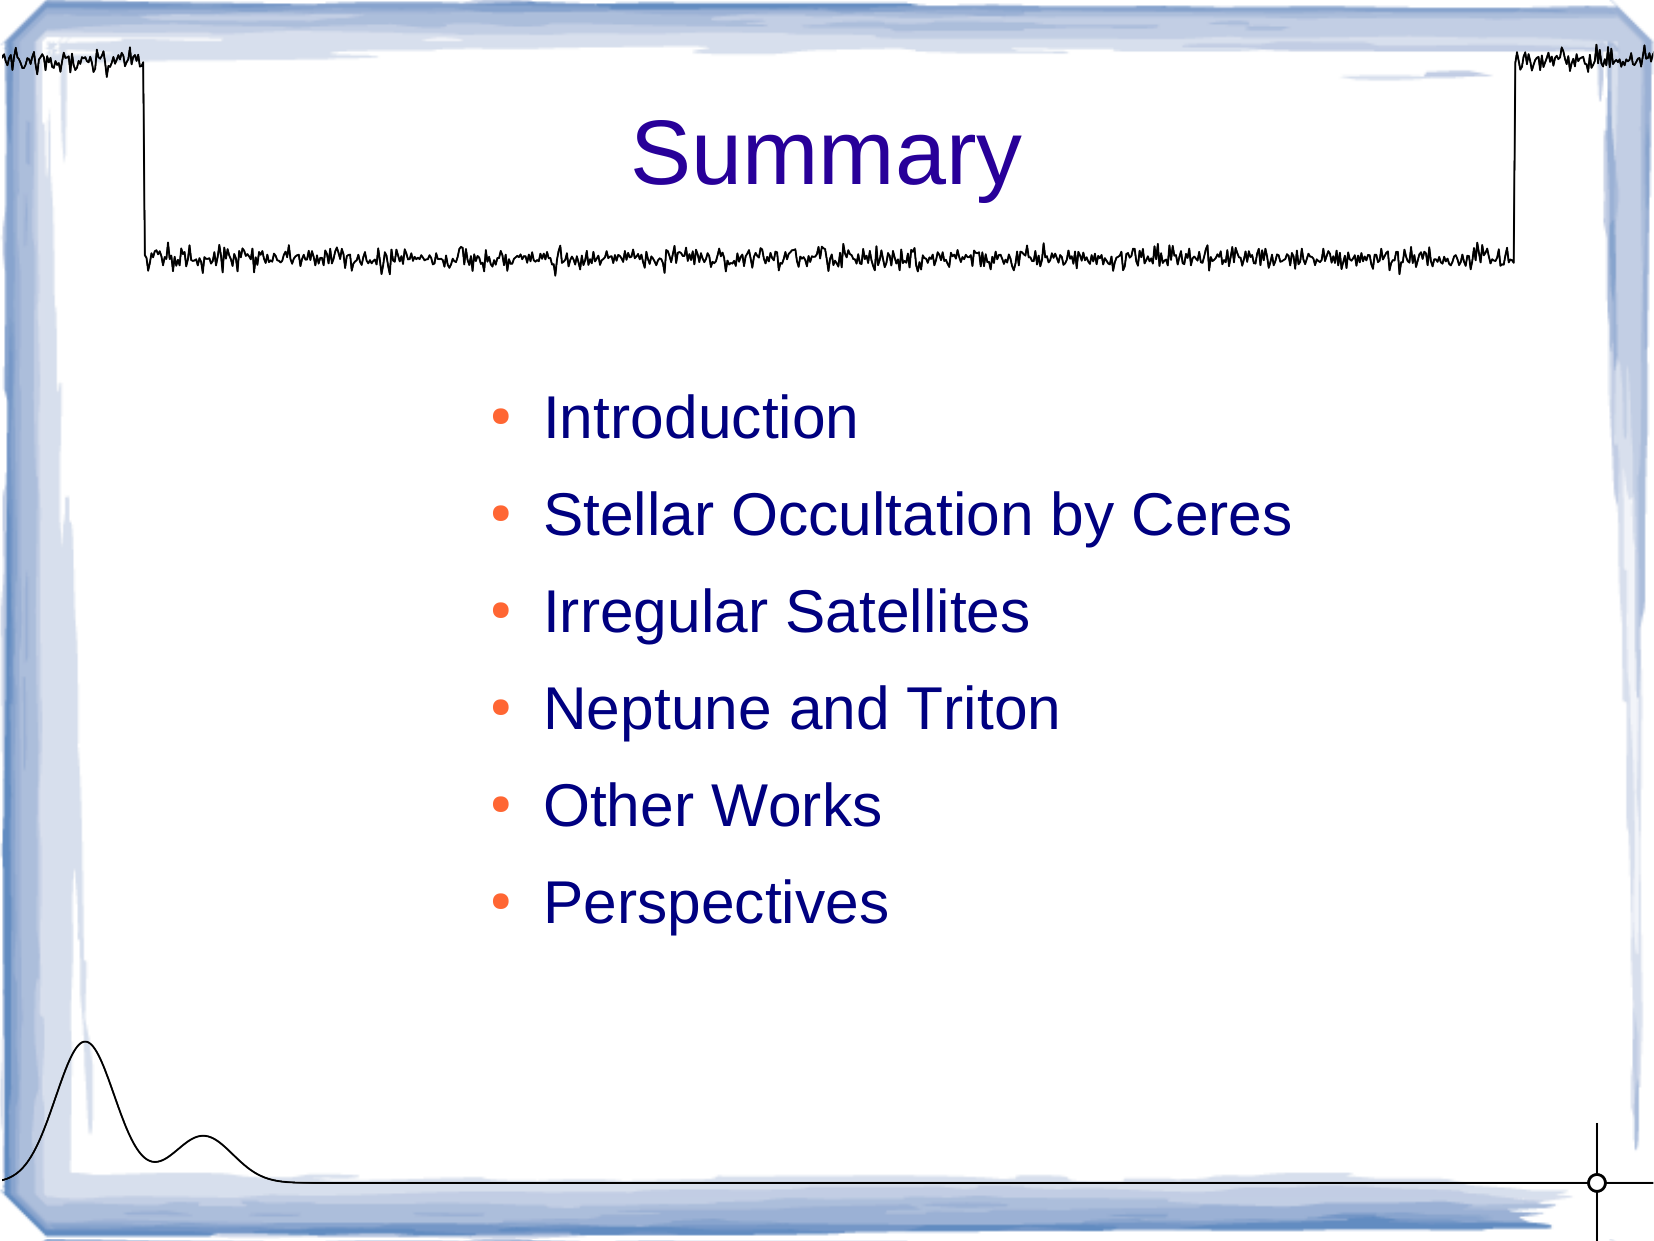

# Summary
Introduction
Stellar Occultation by Ceres
Irregular Satellites
Neptune and Triton
Other Works
Perspectives